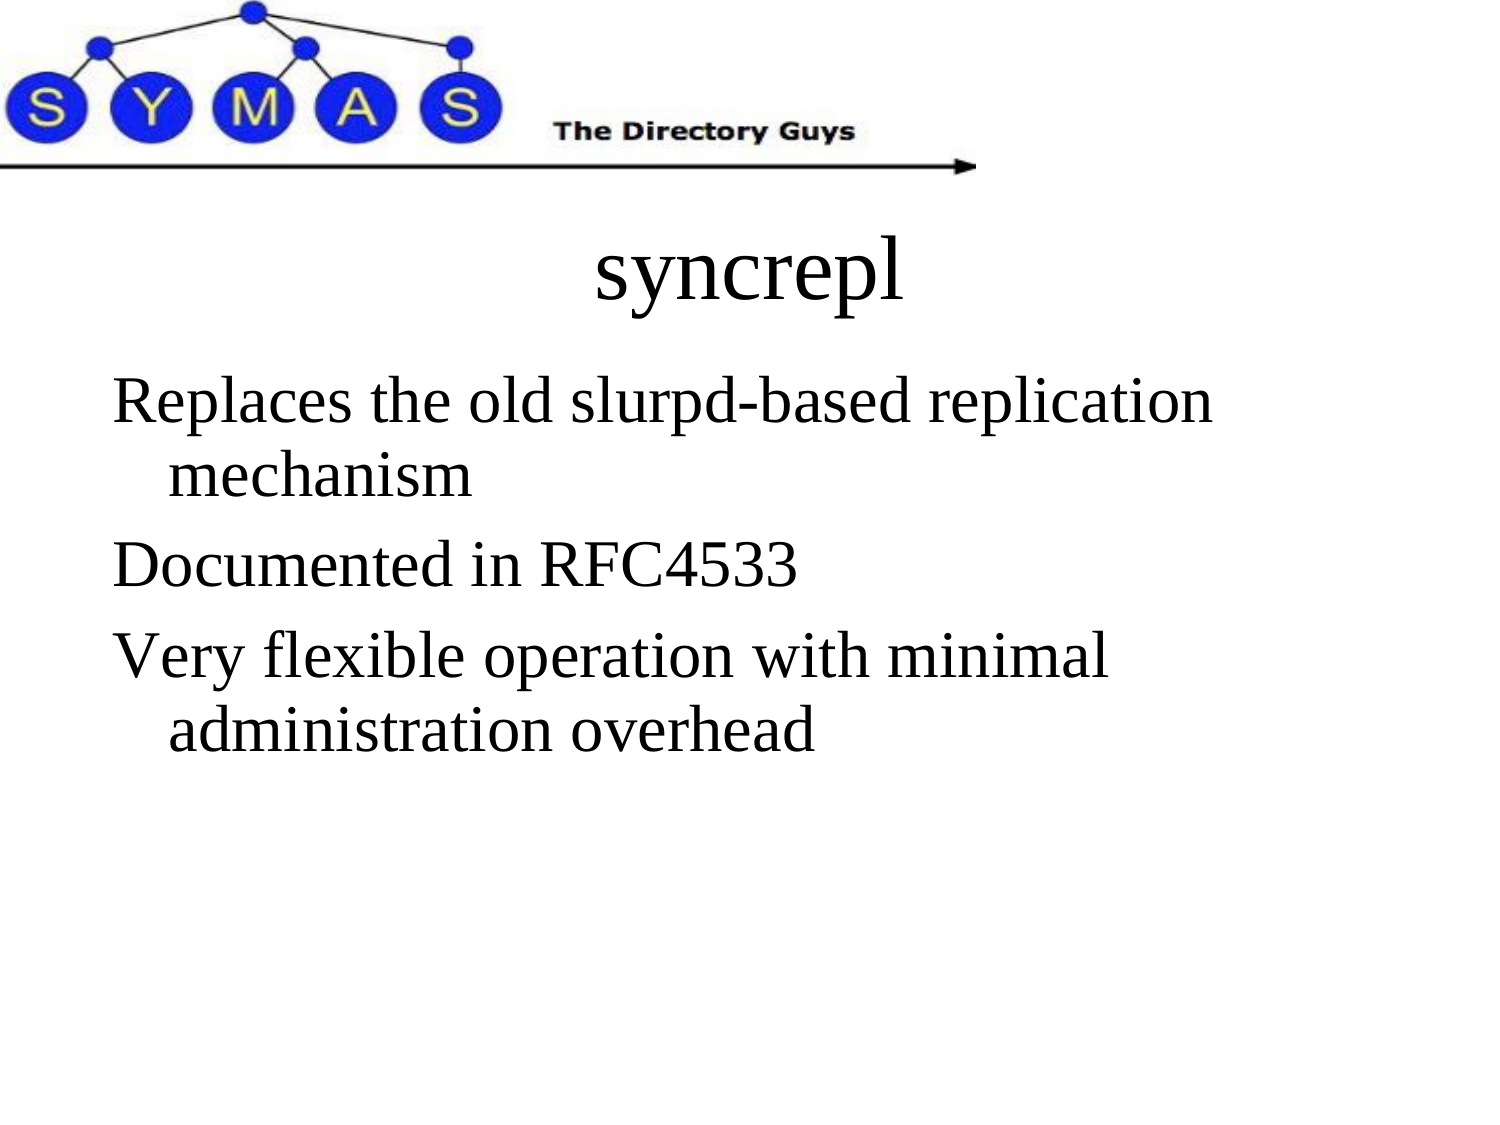

# syncrepl
Replaces the old slurpd-based replication mechanism
Documented in RFC4533
Very flexible operation with minimal administration overhead